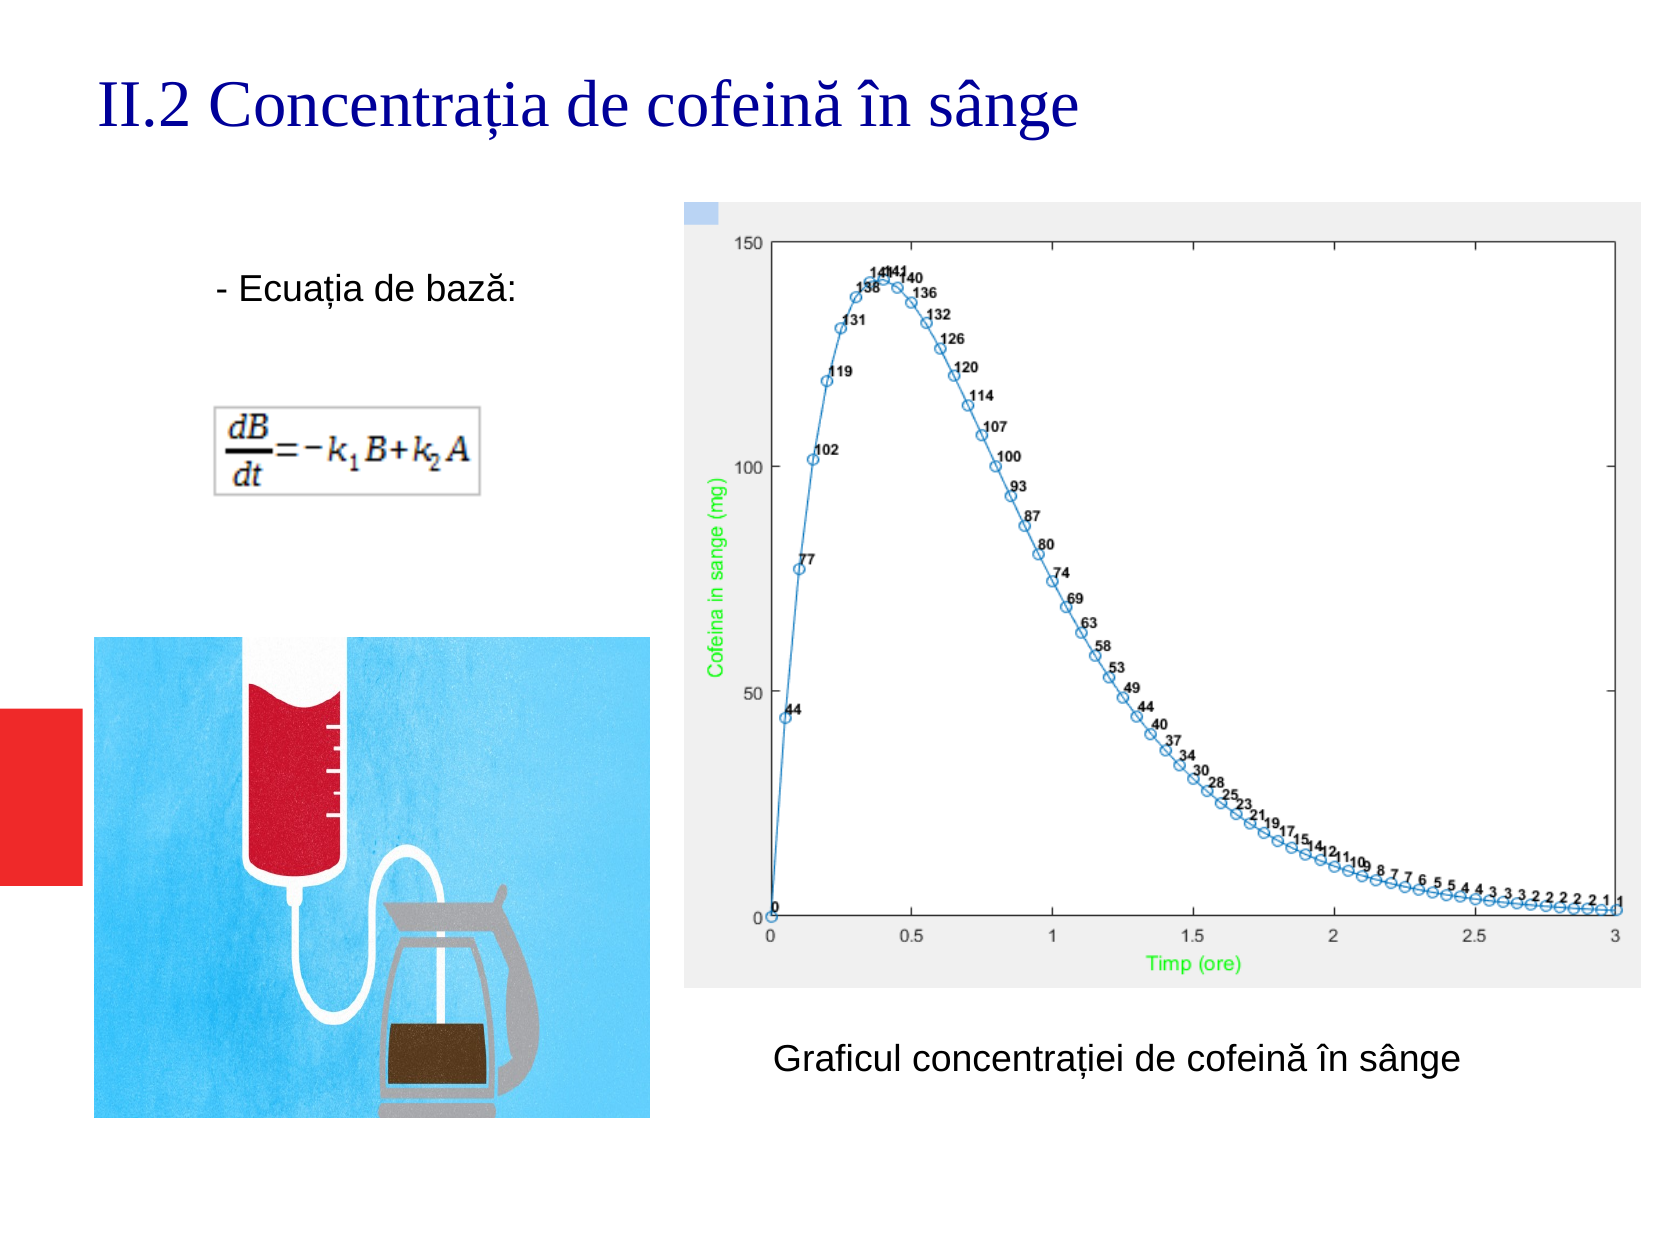

II.2 Concentrația de cofeină în sânge
- Ecuația de bază:
Graficul concentrației de cofeină în sânge